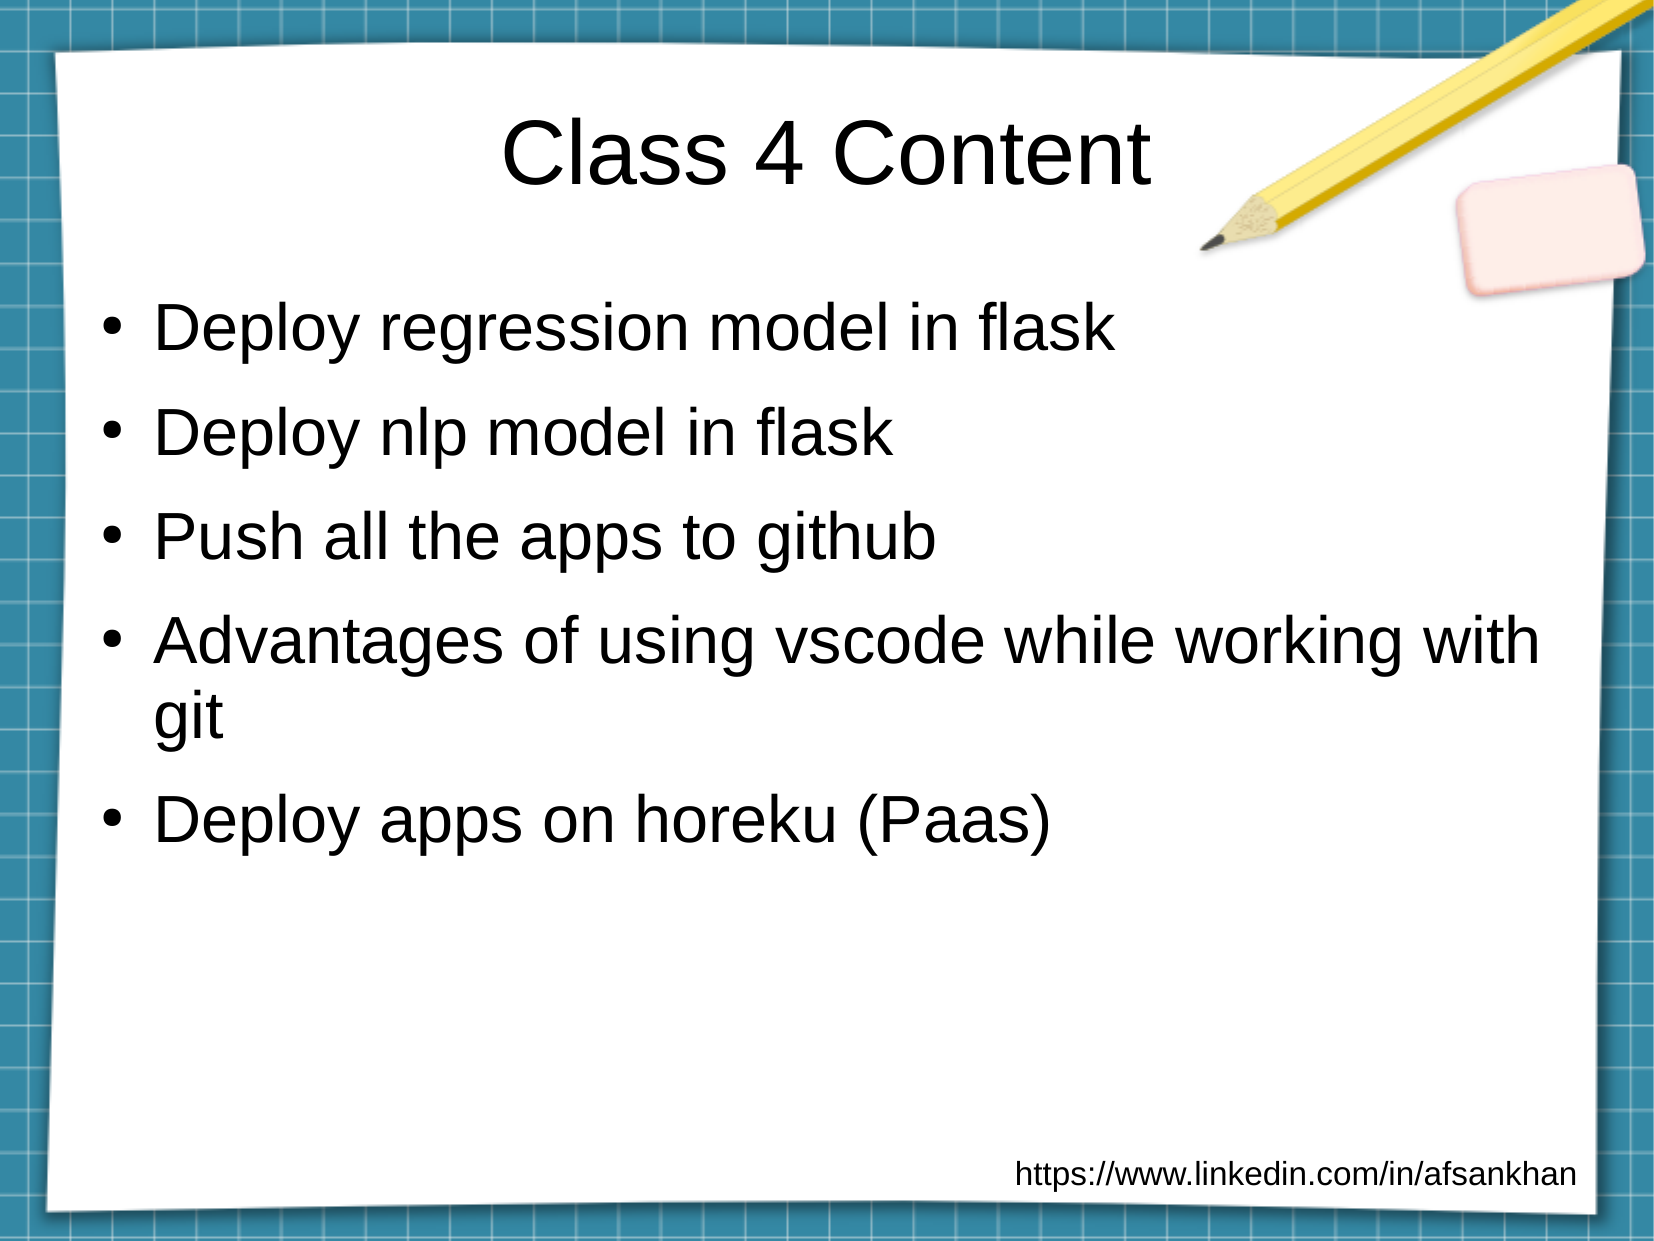

# Class 4 Content
Deploy regression model in flask
Deploy nlp model in flask
Push all the apps to github
Advantages of using vscode while working with git
Deploy apps on horeku (Paas)
https://www.linkedin.com/in/afsankhan